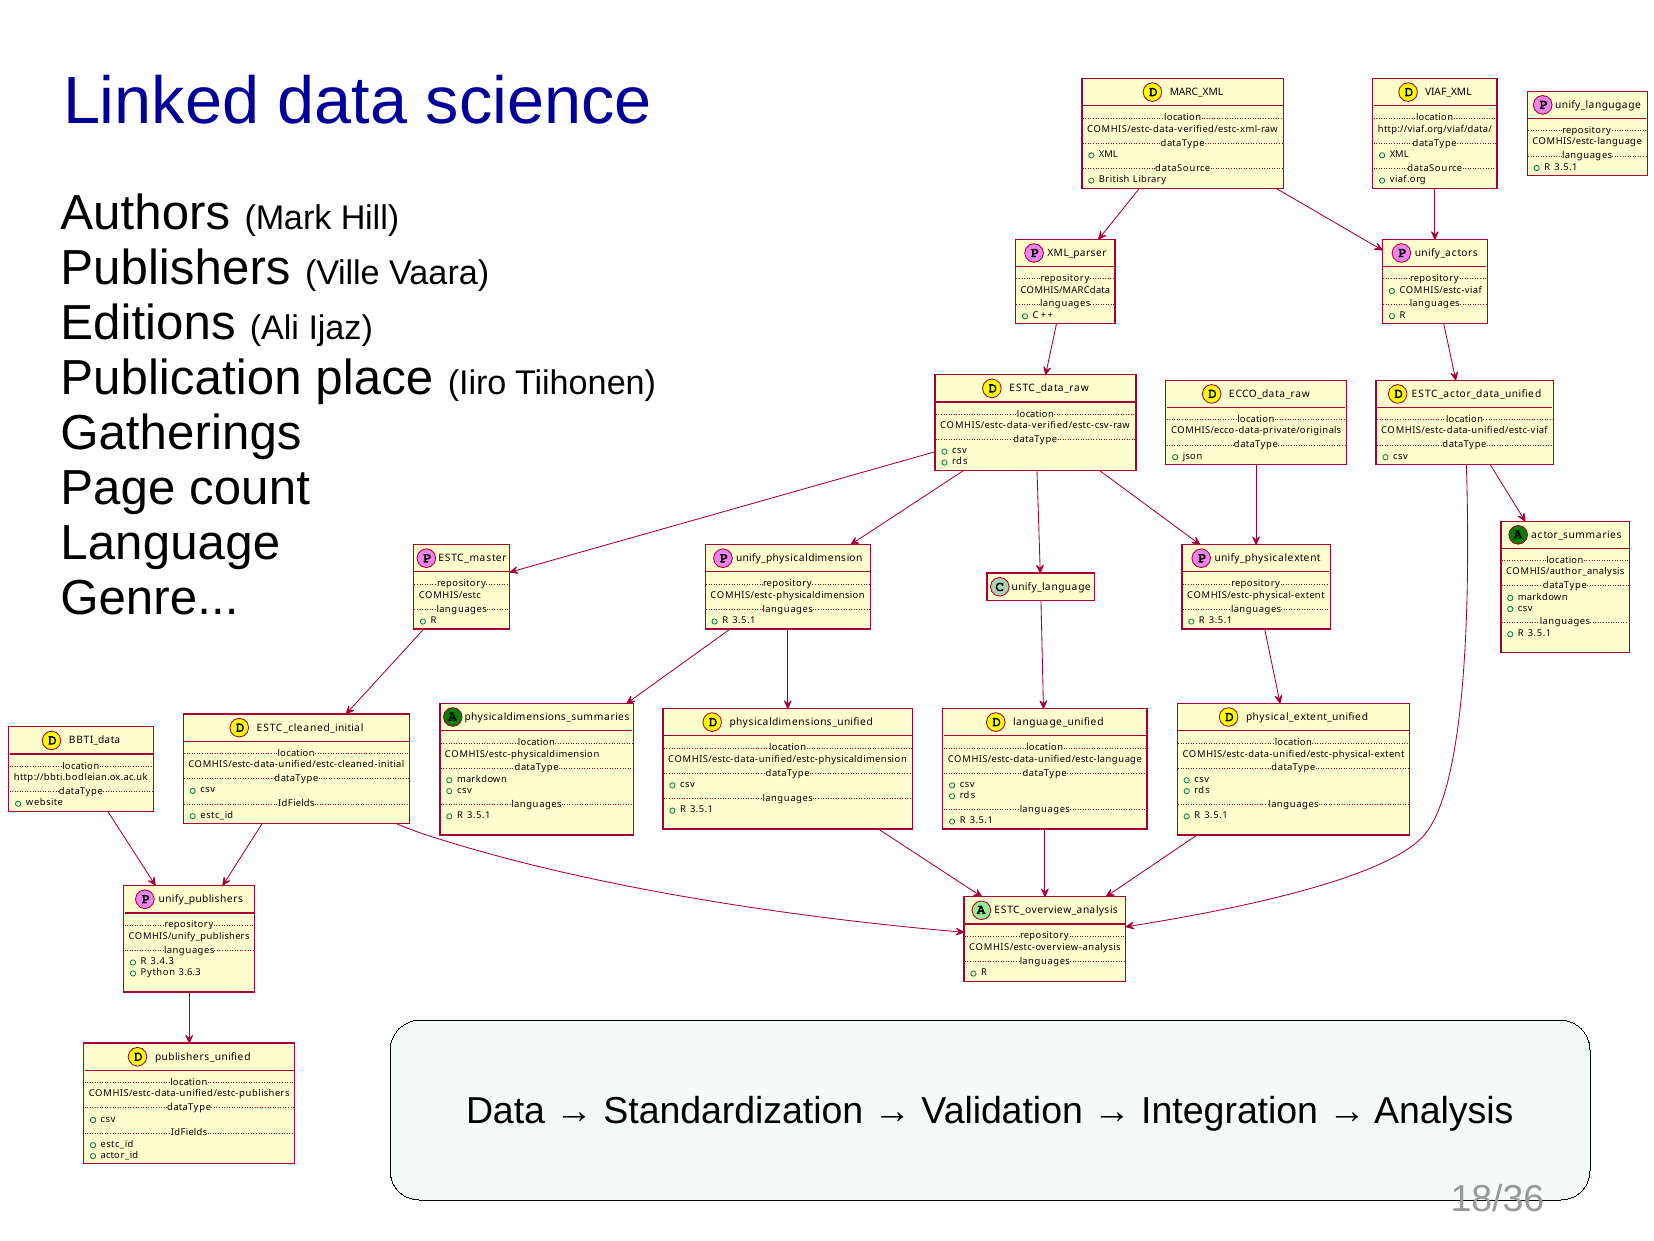

# Linked data science
Authors (Mark Hill)
Publishers (Ville Vaara)
Editions (Ali Ijaz)
Publication place (Iiro Tiihonen)
Gatherings
Page count
Language
Genre...
Data → Standardization → Validation → Integration → Analysis